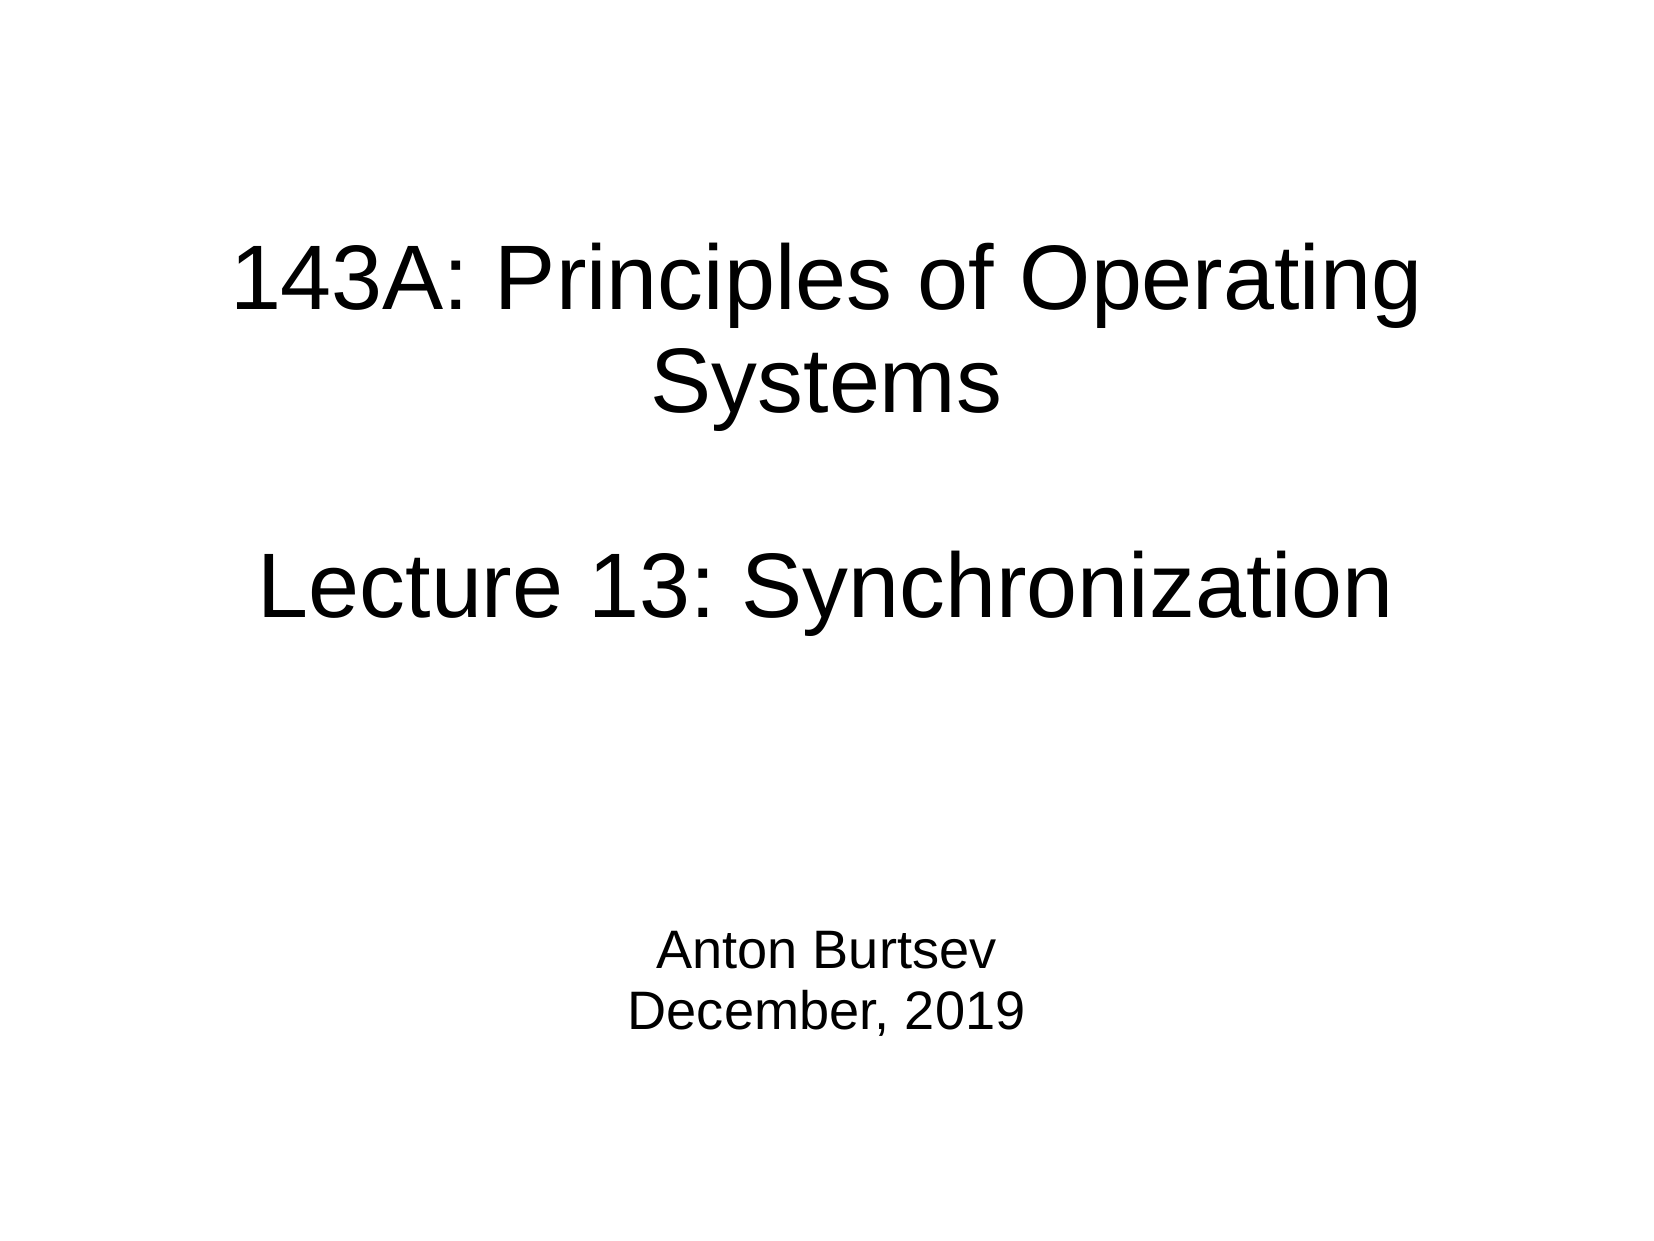

# 143A: Principles of Operating Systems Lecture 13: Synchronization
Anton Burtsev
December, 2019